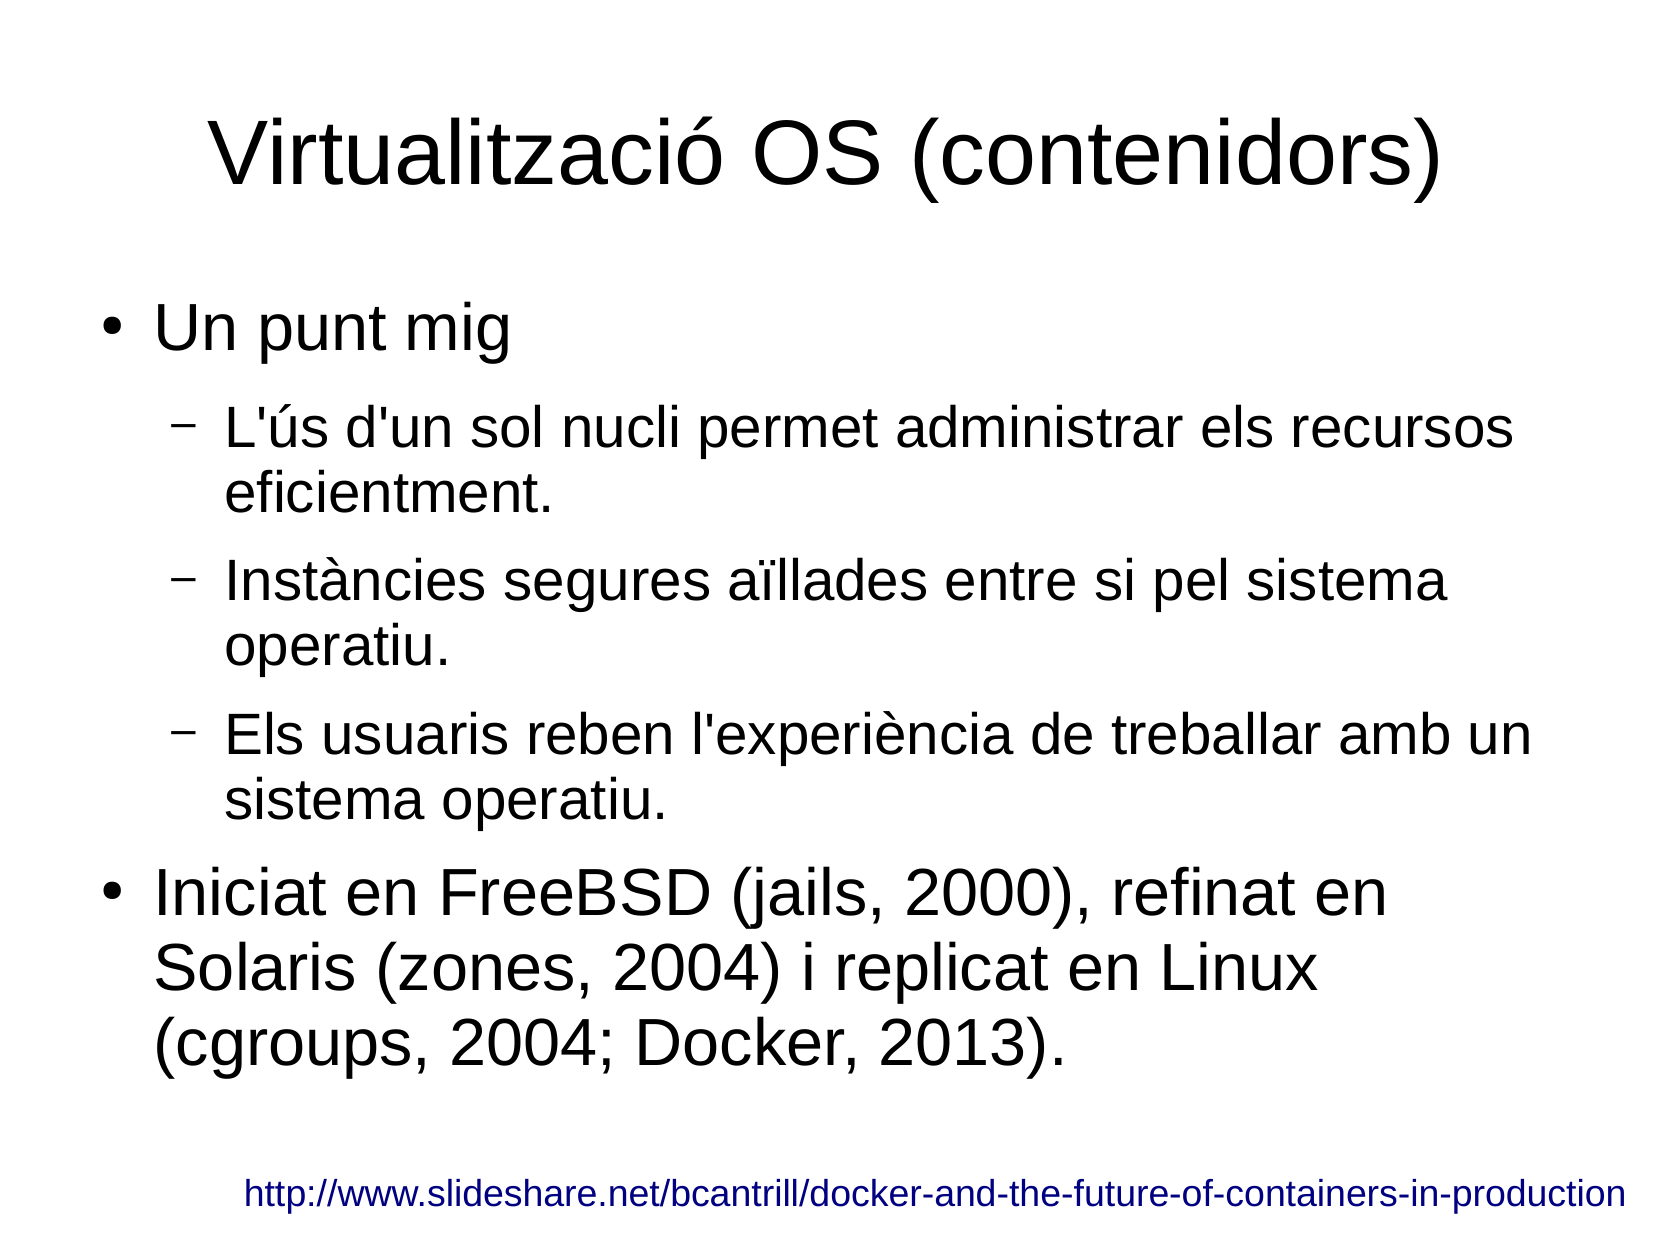

# Virtualització OS (contenidors)
Un punt mig
L'ús d'un sol nucli permet administrar els recursos eficientment.
Instàncies segures aïllades entre si pel sistema operatiu.
Els usuaris reben l'experiència de treballar amb un sistema operatiu.
Iniciat en FreeBSD (jails, 2000), refinat en Solaris (zones, 2004) i replicat en Linux (cgroups, 2004; Docker, 2013).
http://www.slideshare.net/bcantrill/docker-and-the-future-of-containers-in-production